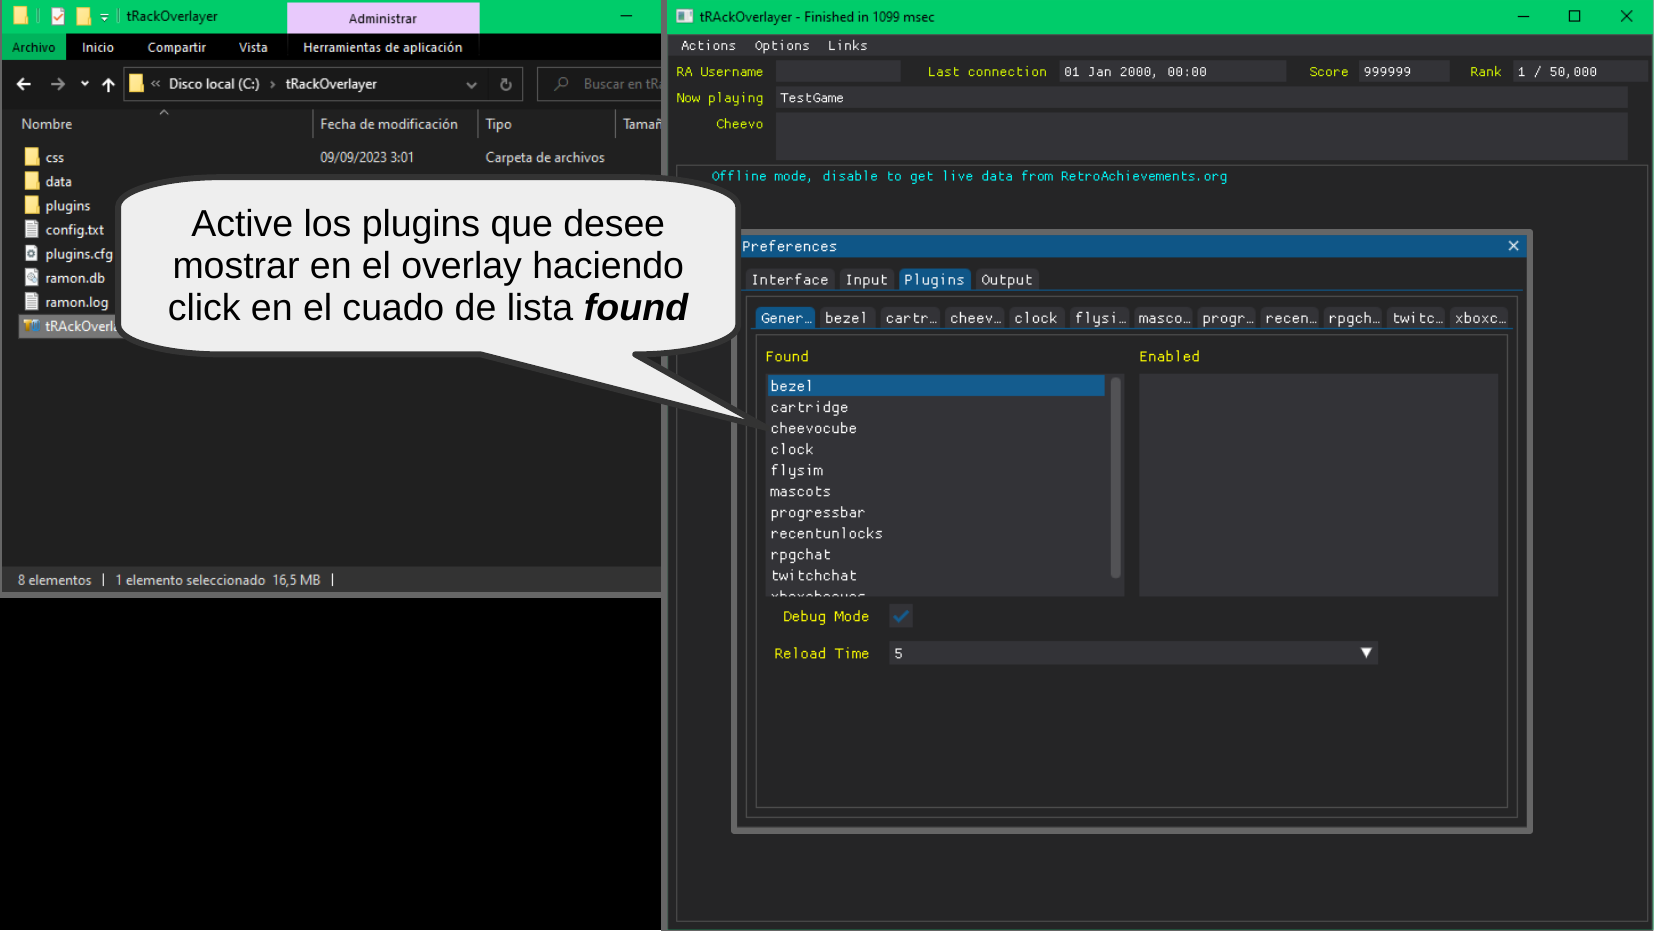

Active los plugins que desee mostrar en el overlay haciendo click en el cuado de lista found